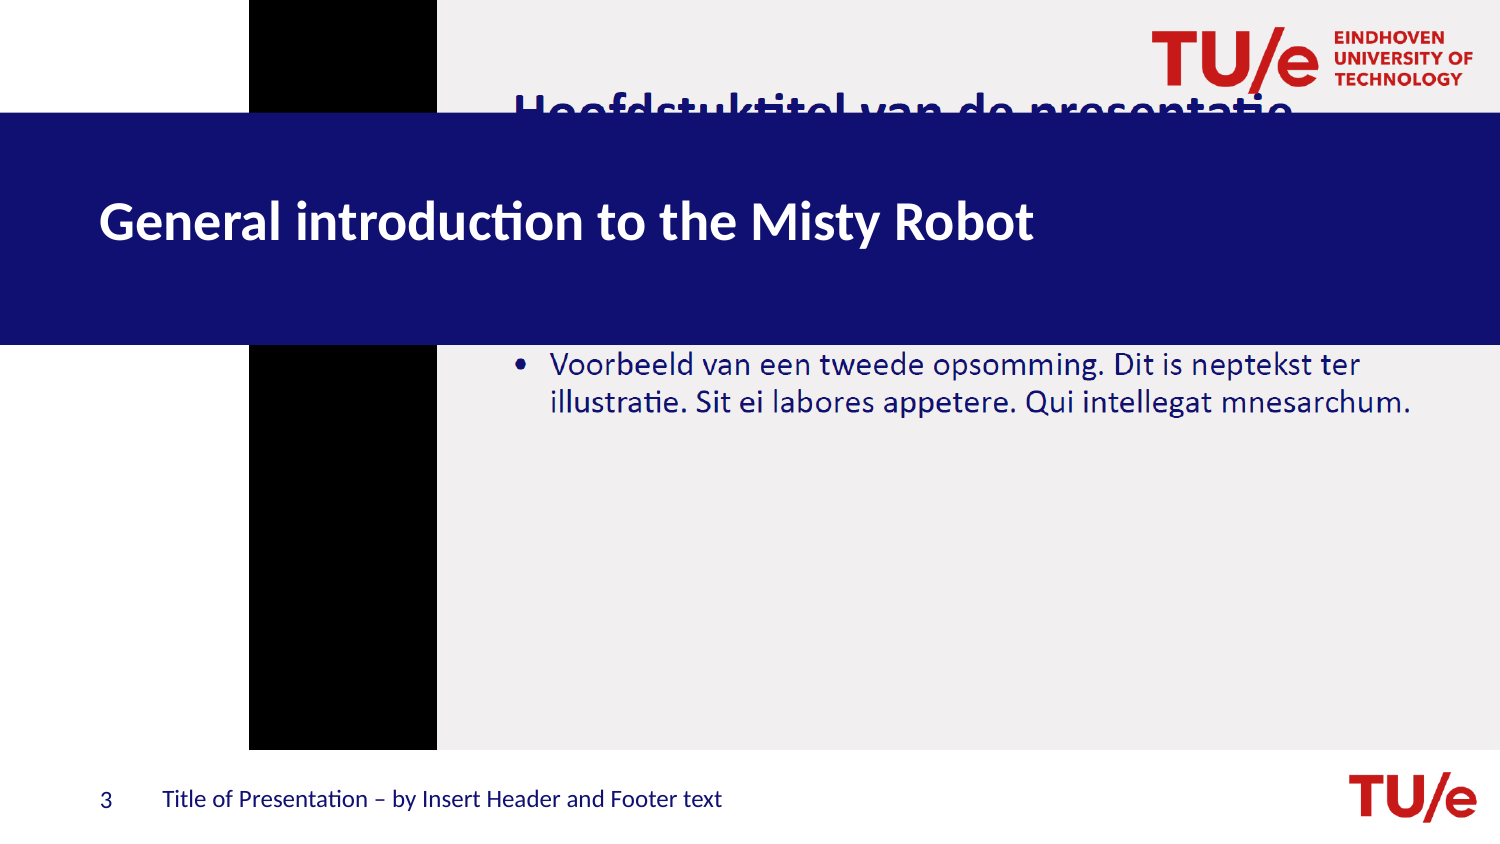

# General introduction to the Misty Robot
Title of Presentation – by Insert Header and Footer text